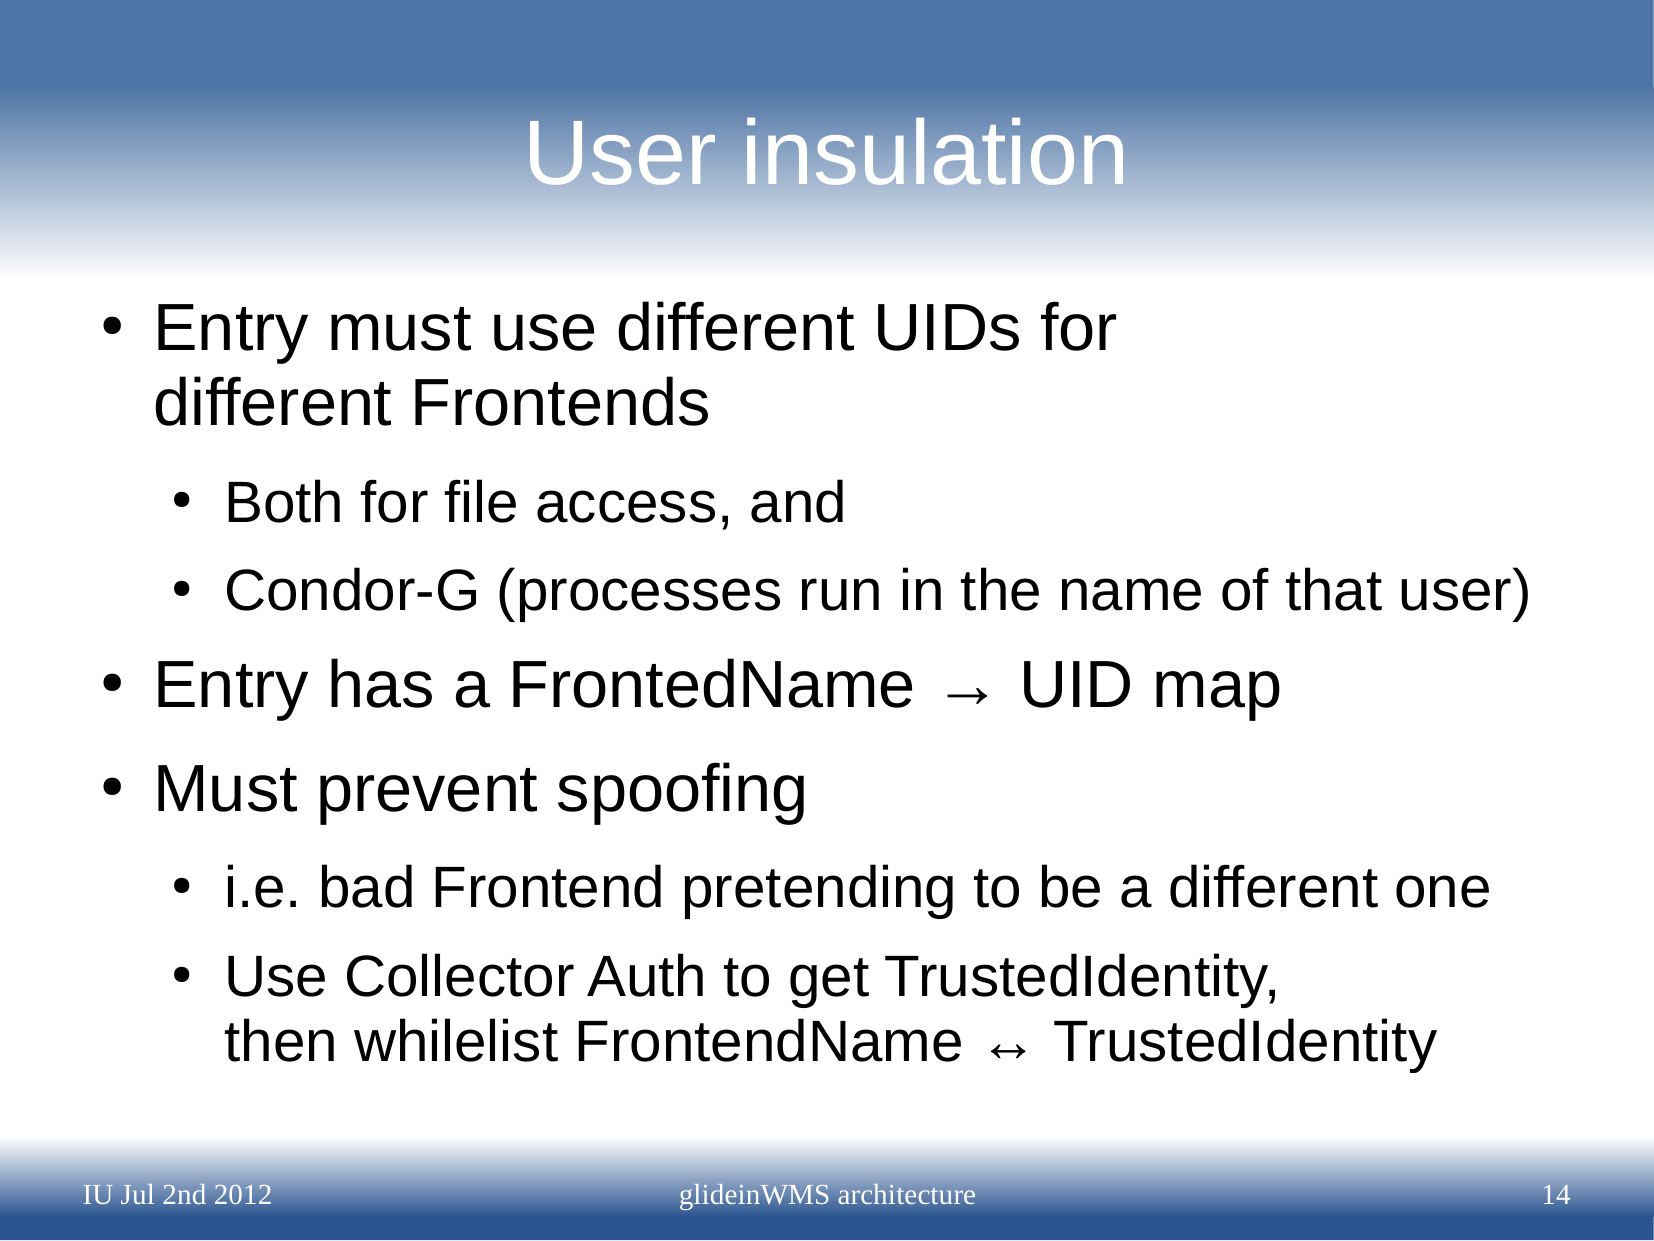

# User insulation
Entry must use different UIDs for different Frontends
Both for file access, and
Condor-G (processes run in the name of that user)
Entry has a FrontedName → UID map
Must prevent spoofing
i.e. bad Frontend pretending to be a different one
Use Collector Auth to get TrustedIdentity,
then whilelist FrontendName ↔ TrustedIdentity
IU Jul 2nd 2012
glideinWMS architecture
14